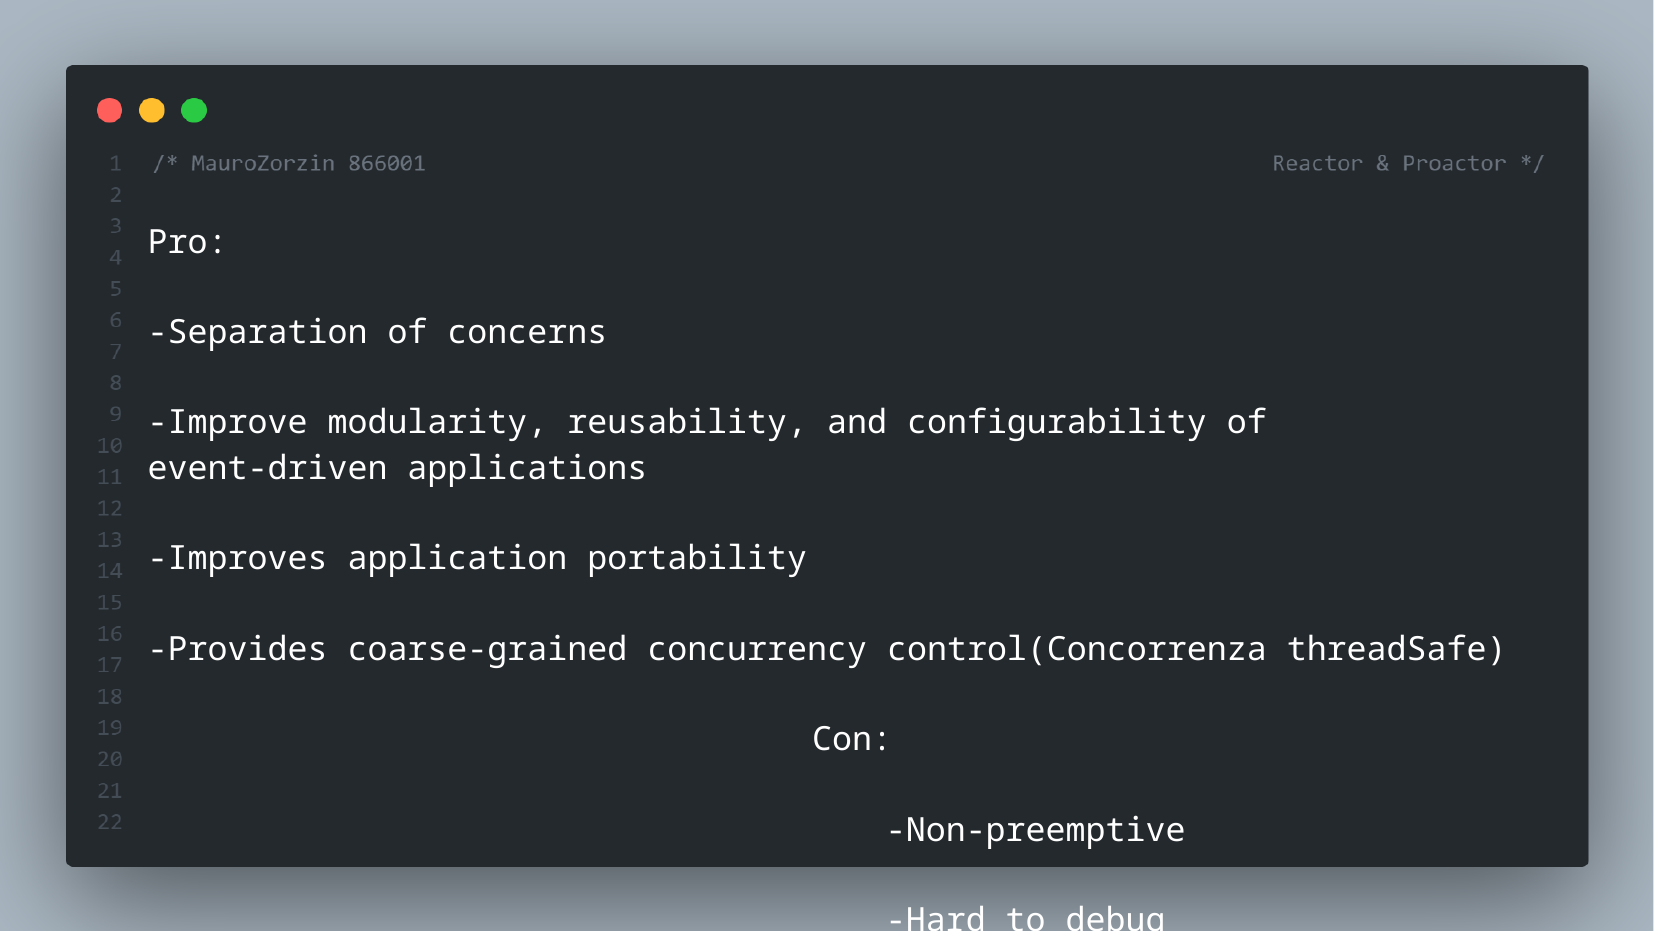

# Pro:
-Separation of concerns
-Improve modularity, reusability, and configurability of
event-driven applications
-Improves application portability
-Provides coarse-grained concurrency control(Concorrenza threadSafe)
									Con:
										-Non-preemptive
										-Hard to debug
										-Restricted applicability (Richiede 													il supporto dell’OS)